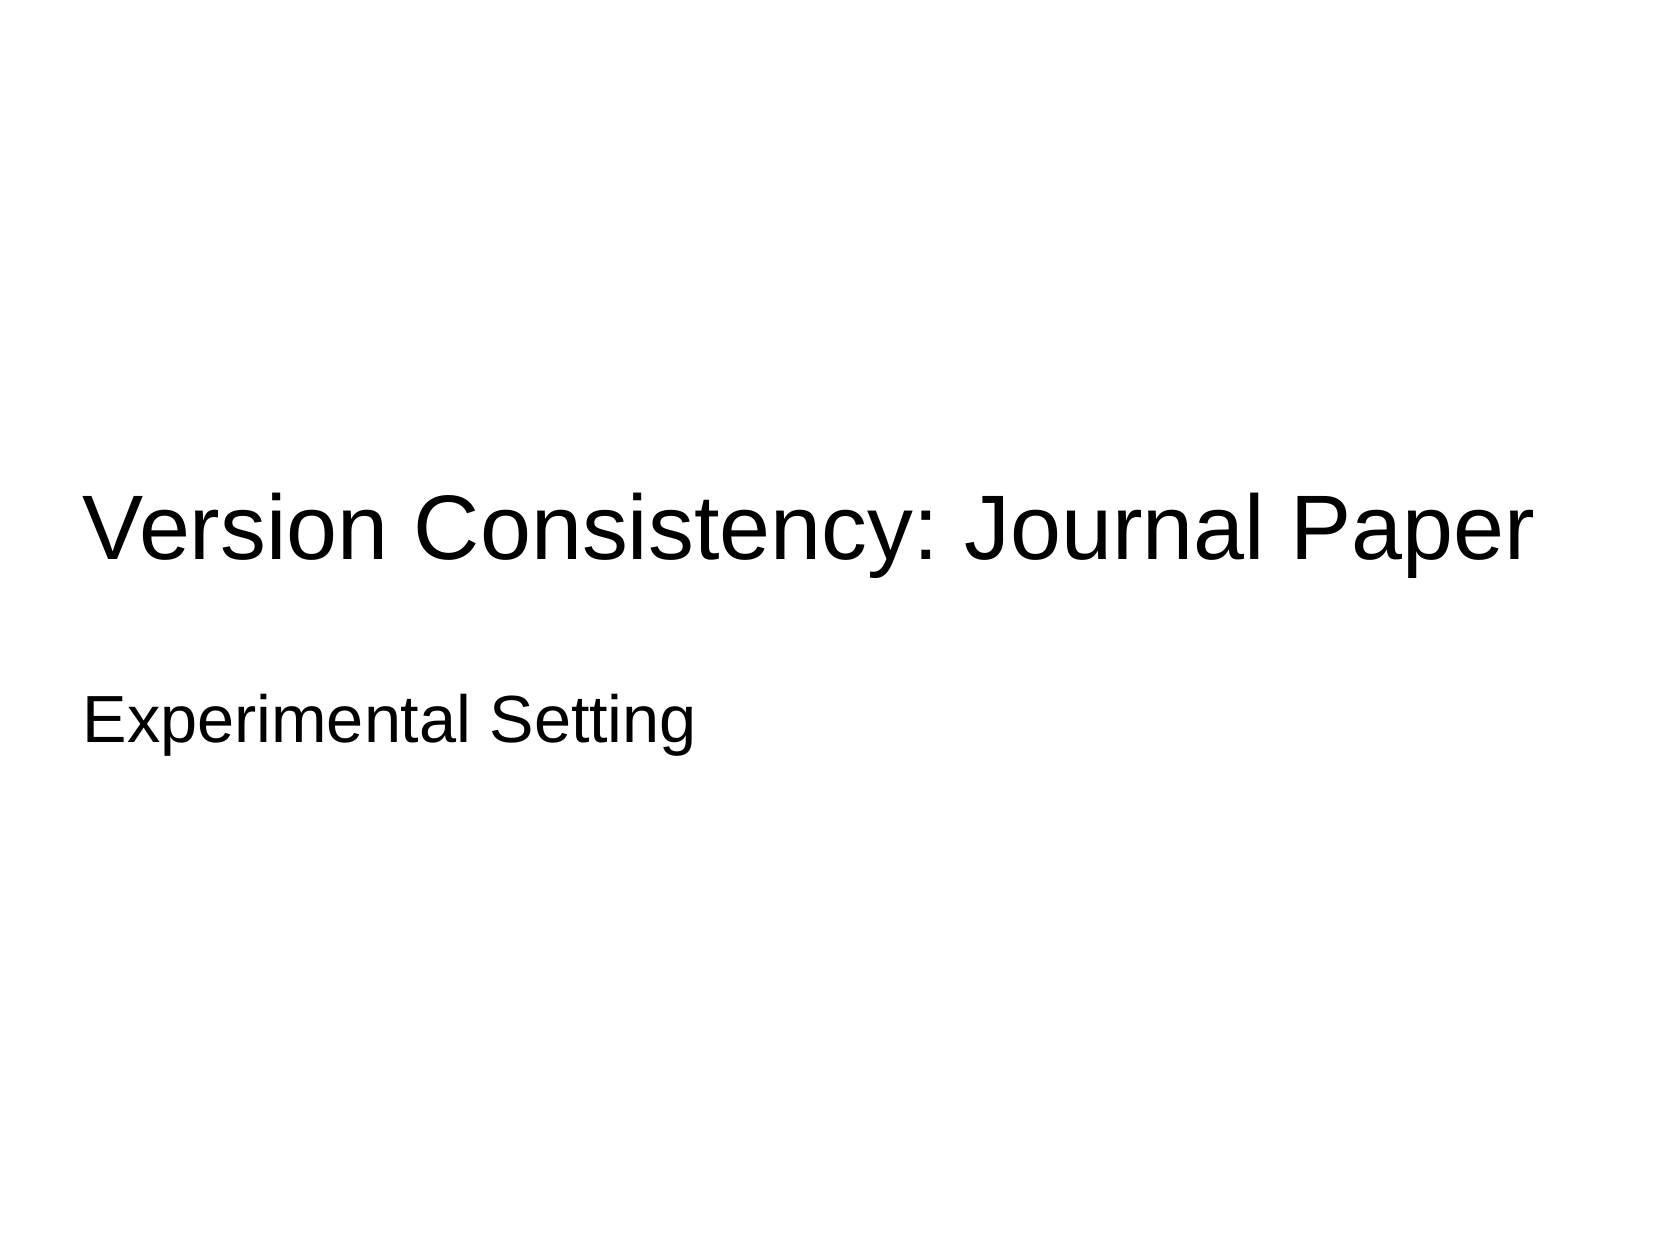

# Version Consistency: Journal Paper Experimental Setting